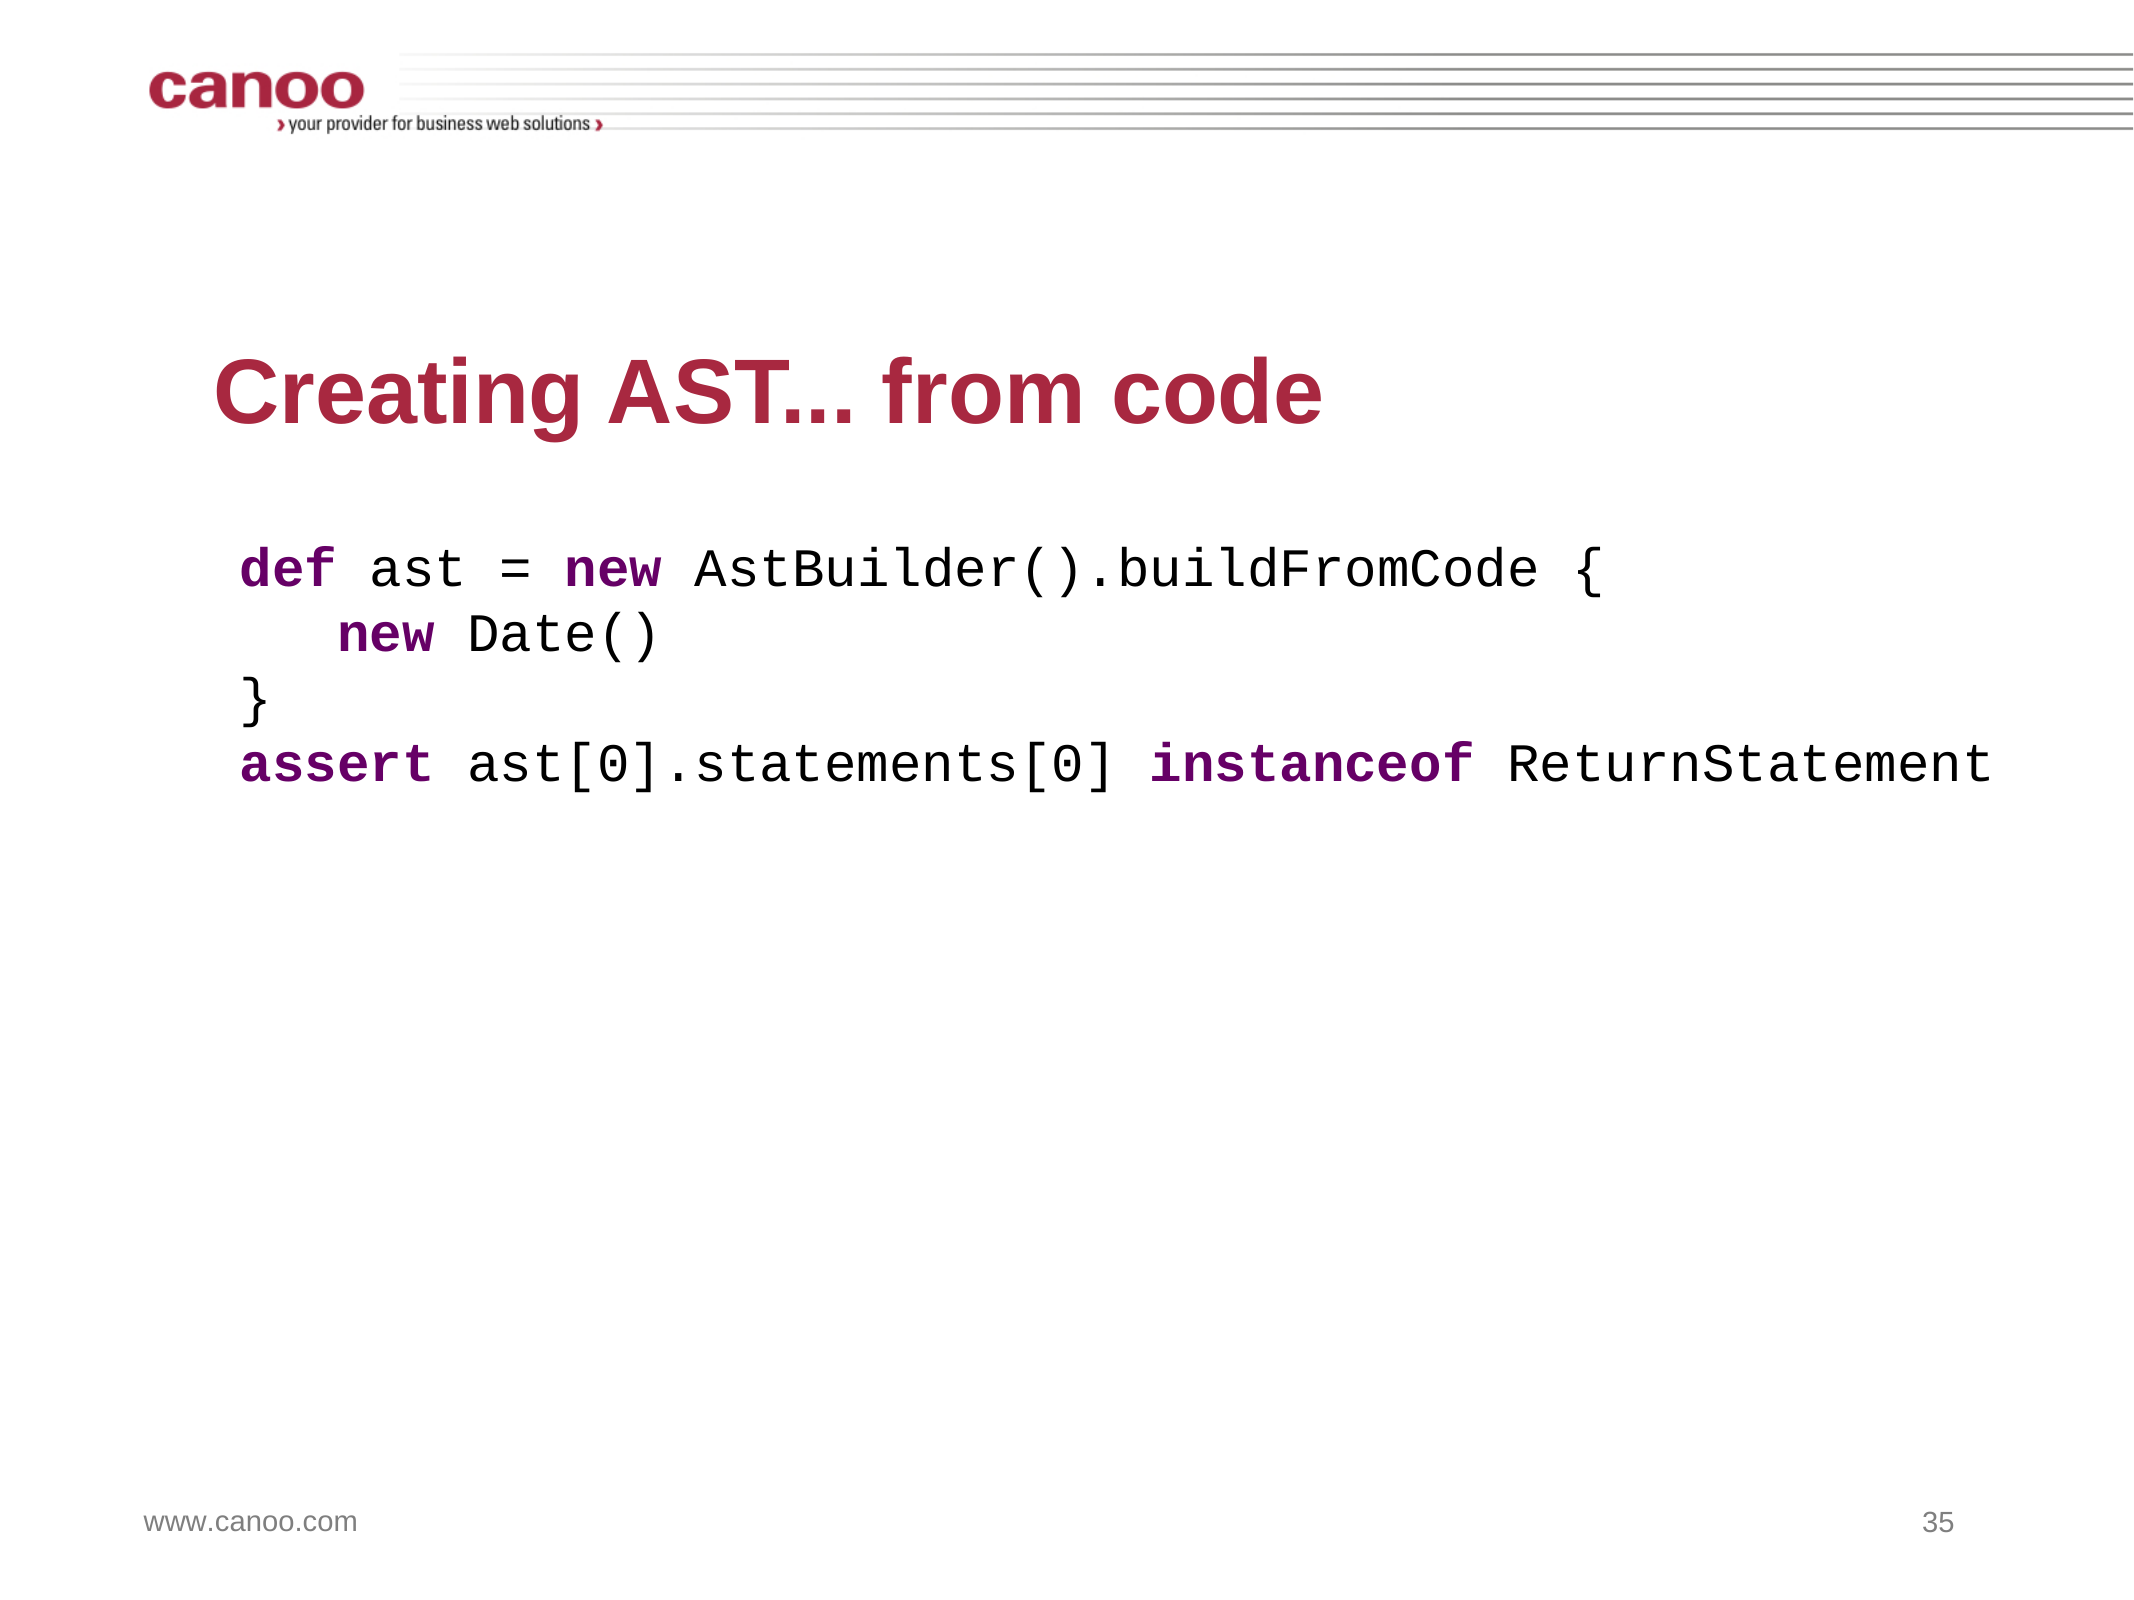

# Creating AST... from code
def ast = new AstBuilder().buildFromCode {
 new Date()
}
assert ast[0].statements[0] instanceof ReturnStatement